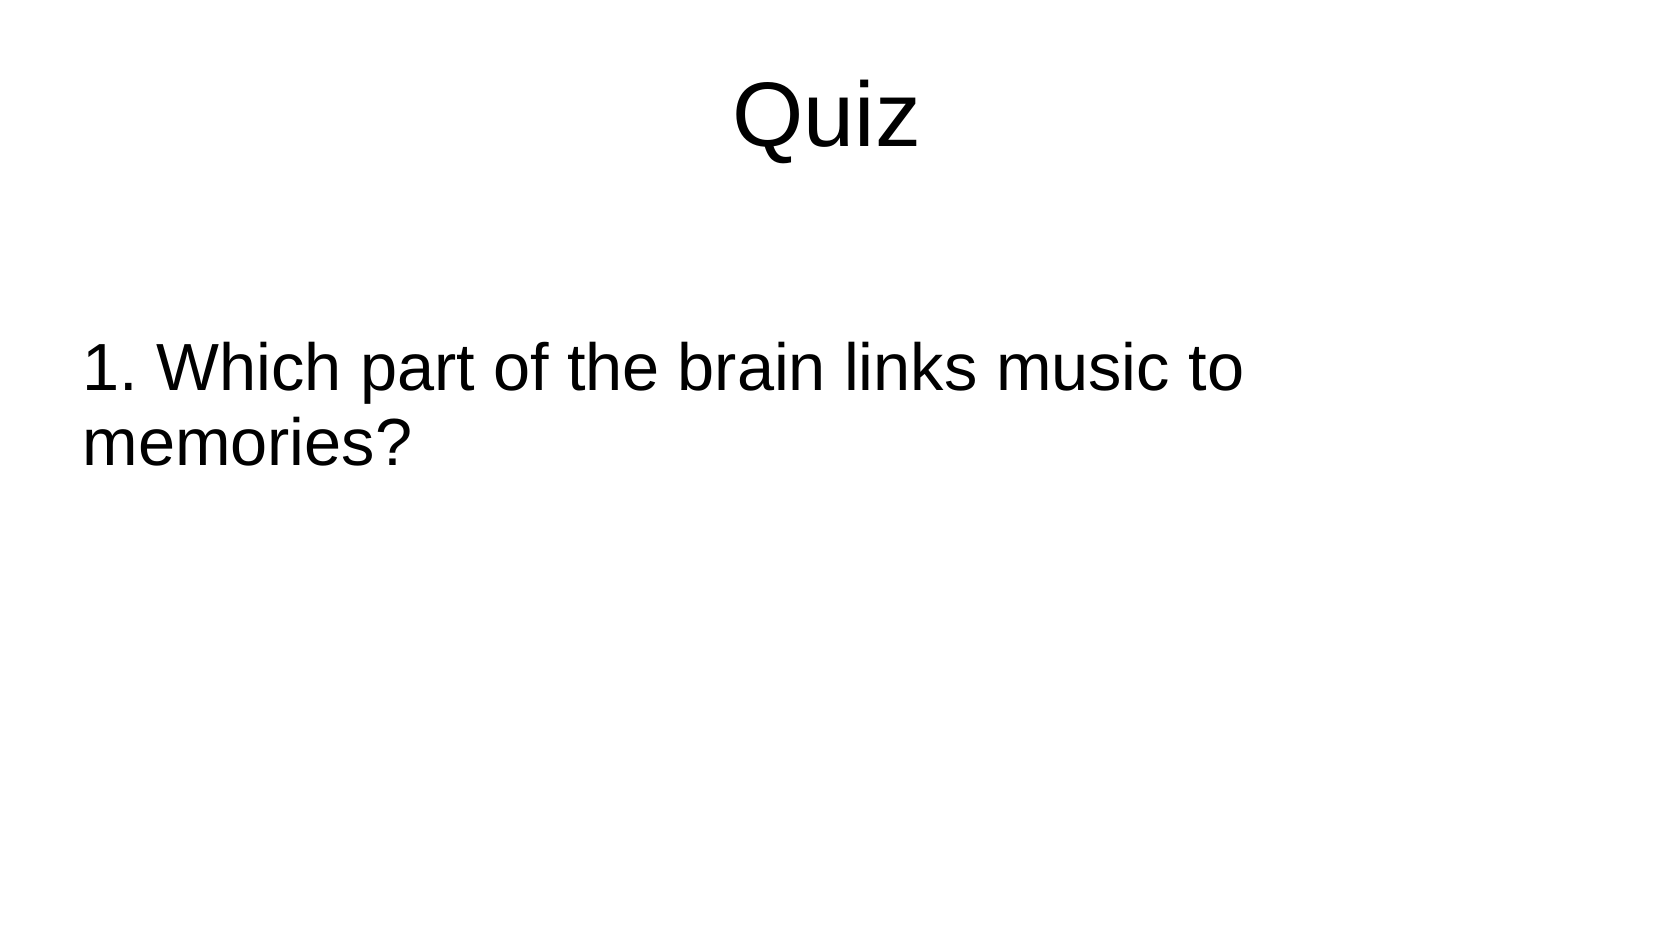

# Quiz
1. Which part of the brain links music to memories?